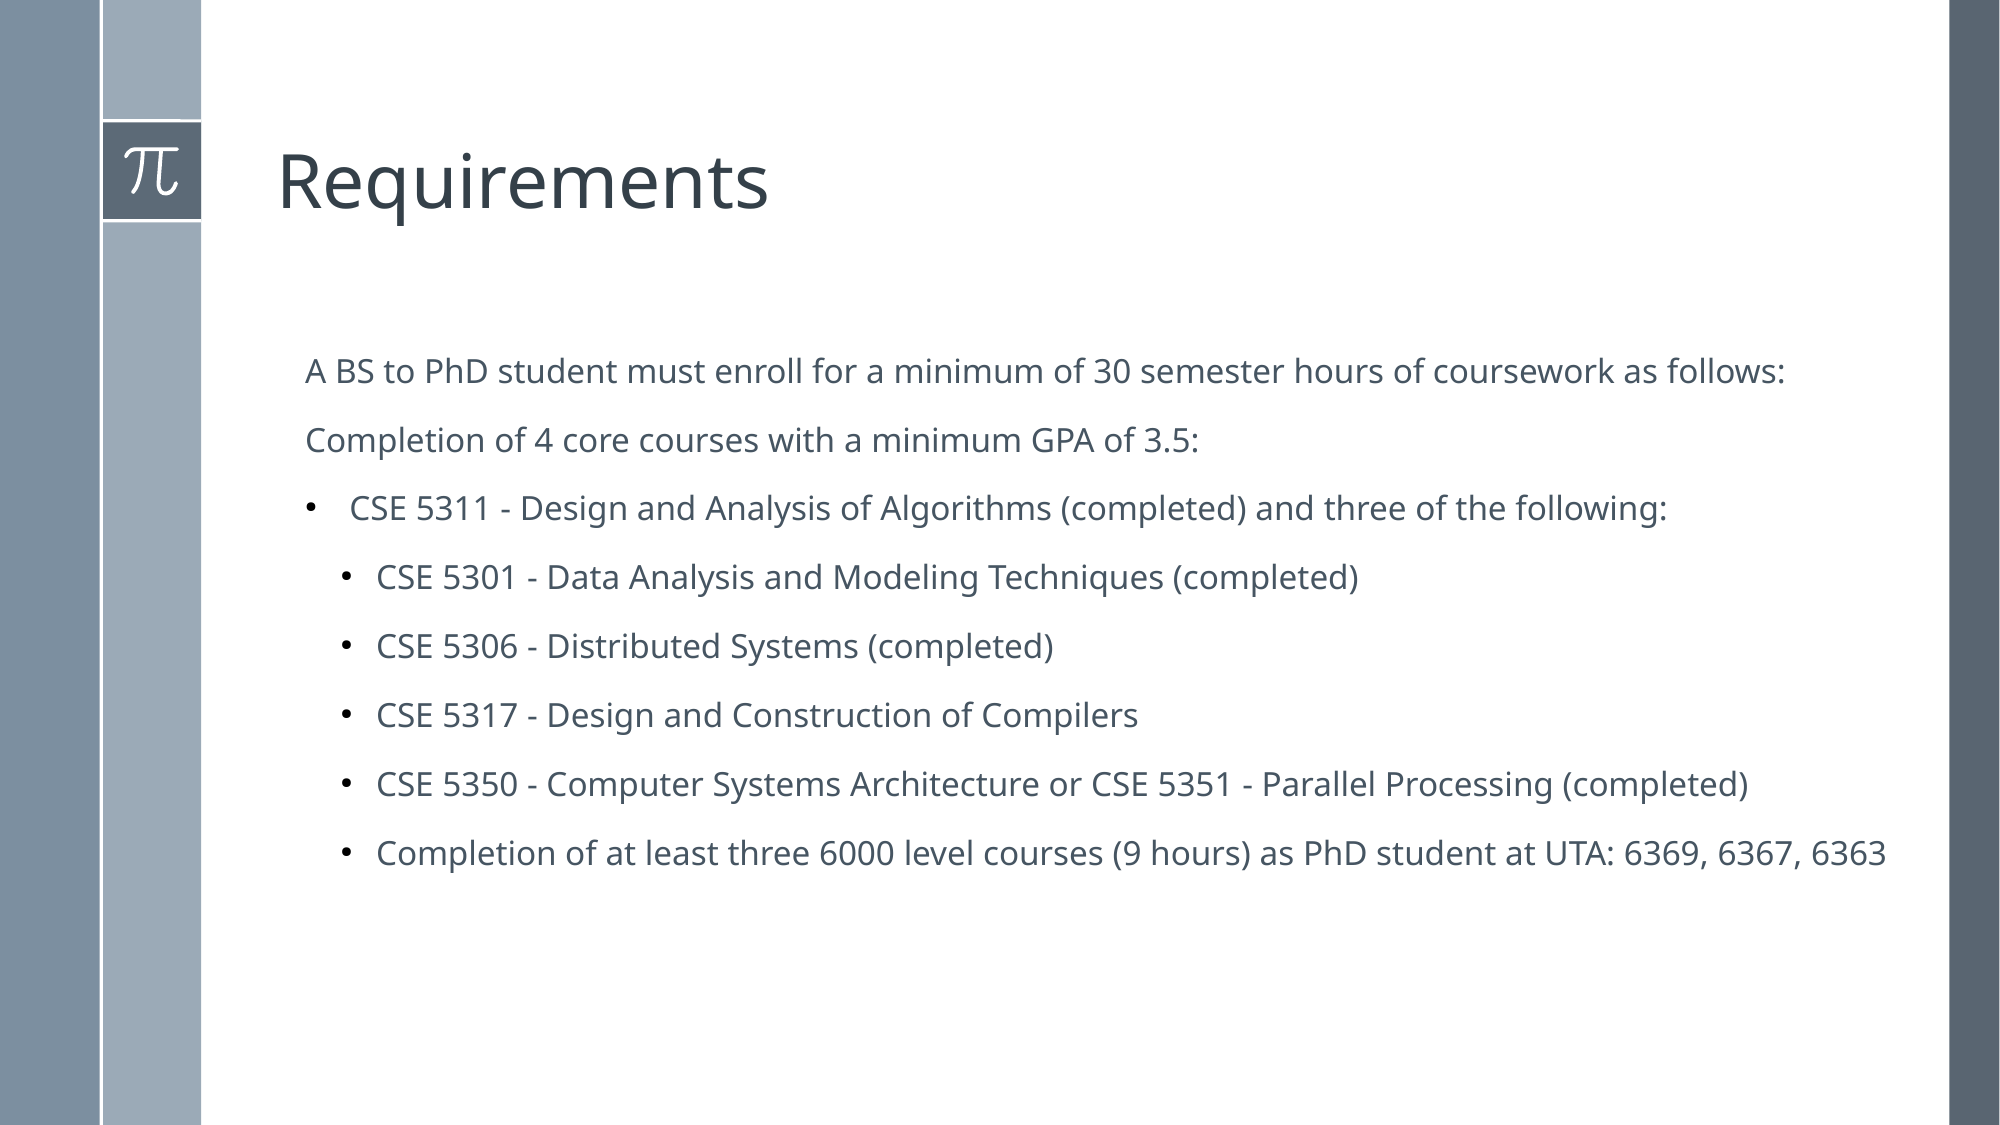

Requirements
A BS to PhD student must enroll for a minimum of 30 semester hours of coursework as follows:
Completion of 4 core courses with a minimum GPA of 3.5:
 CSE 5311 - Design and Analysis of Algorithms (completed) and three of the following:
CSE 5301 - Data Analysis and Modeling Techniques (completed)
CSE 5306 - Distributed Systems (completed)
CSE 5317 - Design and Construction of Compilers
CSE 5350 - Computer Systems Architecture or CSE 5351 - Parallel Processing (completed)
Completion of at least three 6000 level courses (9 hours) as PhD student at UTA: 6369, 6367, 6363